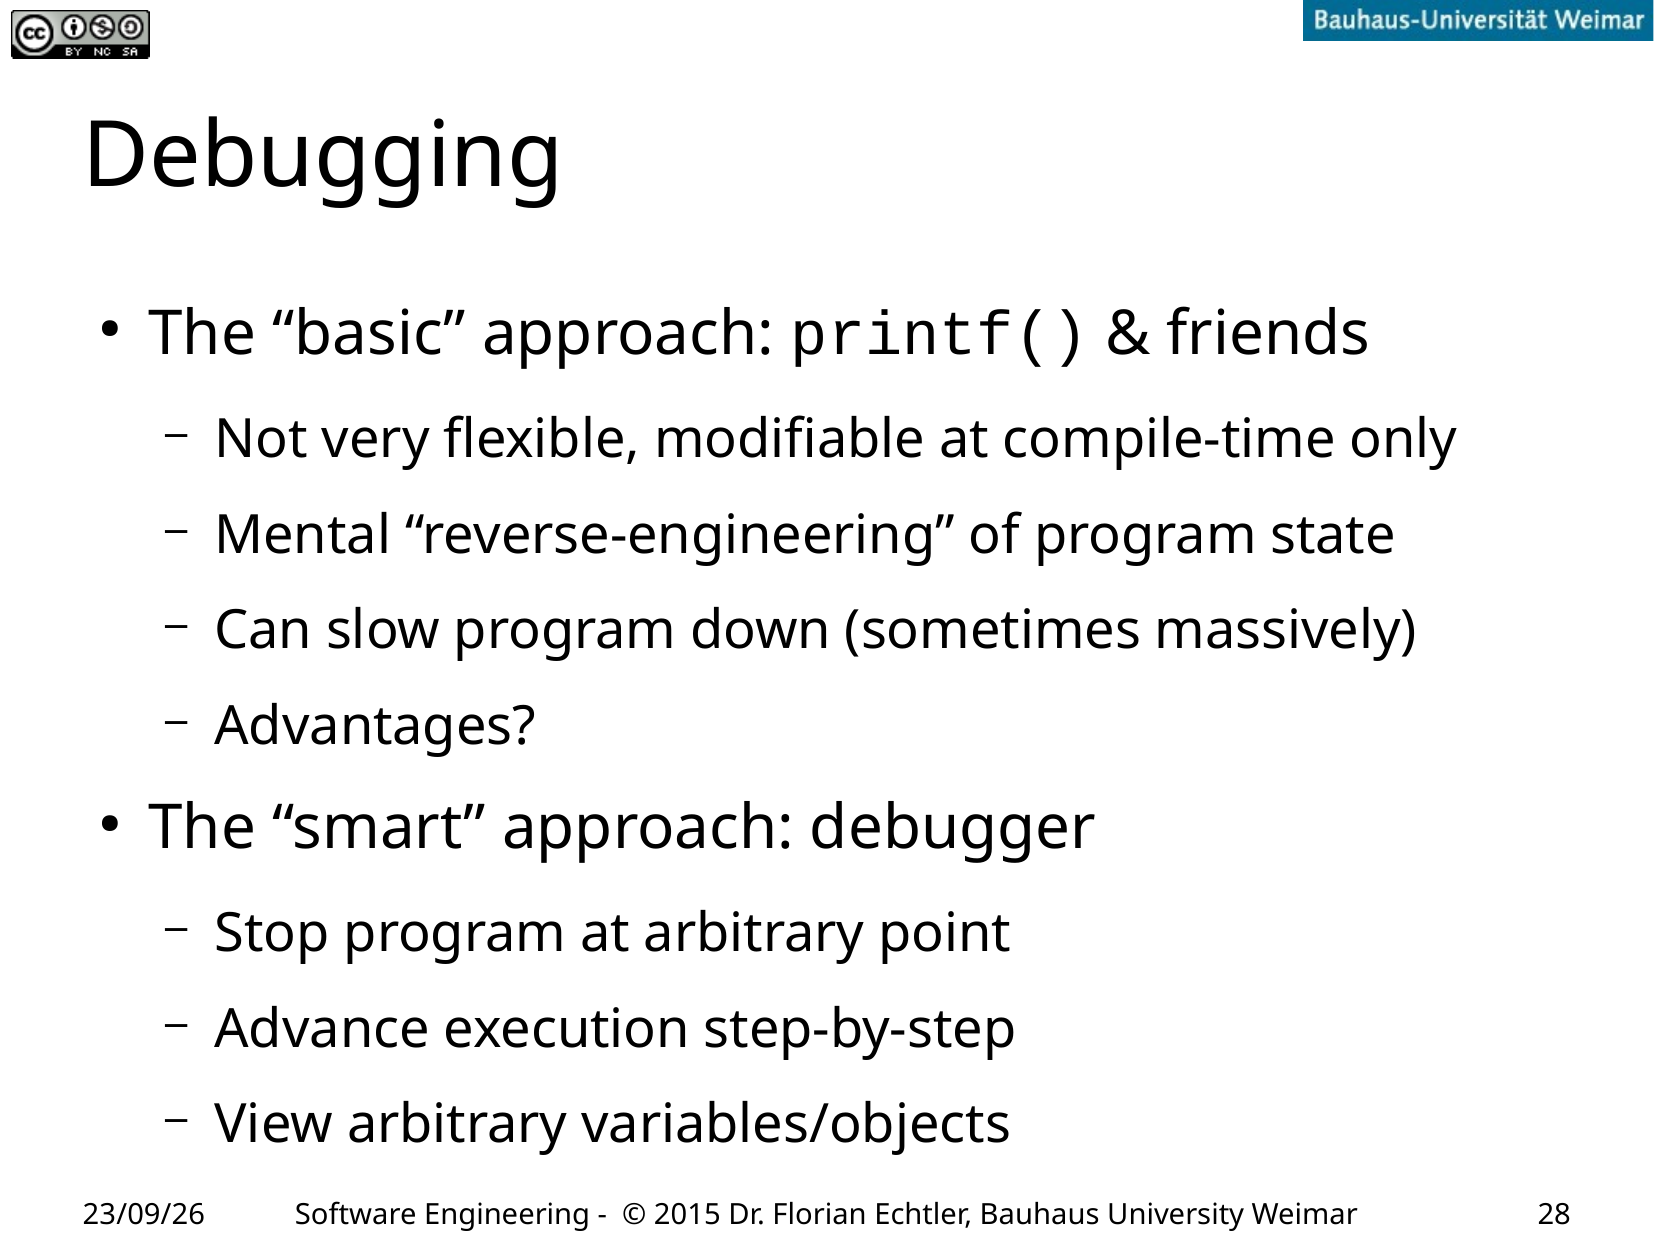

# Debugging
The “basic” approach: printf() & friends
Not very flexible, modifiable at compile-time only
Mental “reverse-engineering” of program state
Can slow program down (sometimes massively)
Advantages?
The “smart” approach: debugger
Stop program at arbitrary point
Advance execution step-by-step
View arbitrary variables/objects
Software Engineering - © 2015 Dr. Florian Echtler, Bauhaus University Weimar
28